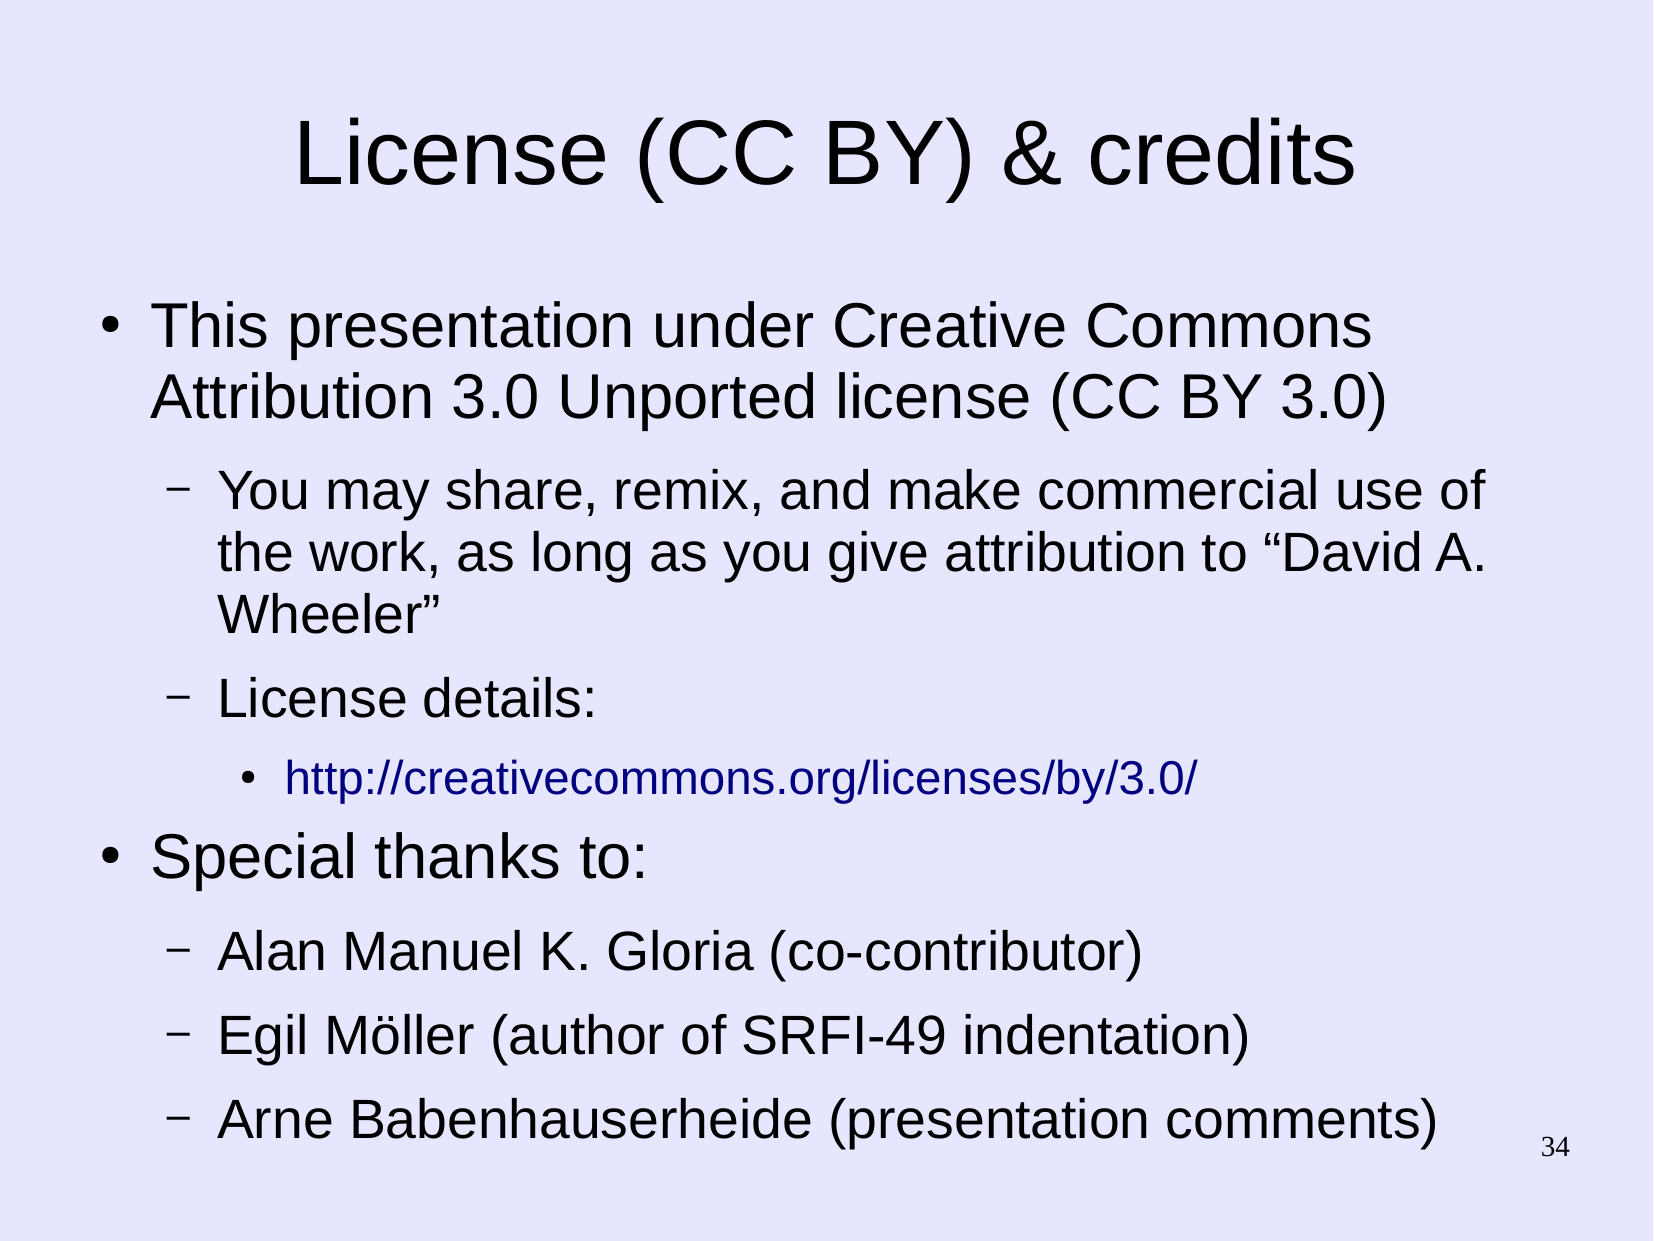

# License (CC BY) & credits
This presentation under Creative Commons Attribution 3.0 Unported license (CC BY 3.0)
You may share, remix, and make commercial use of the work, as long as you give attribution to “David A. Wheeler”
License details:
http://creativecommons.org/licenses/by/3.0/
Special thanks to:
Alan Manuel K. Gloria (co-contributor)
Egil Möller (author of SRFI-49 indentation)
Arne Babenhauserheide (presentation comments)
34